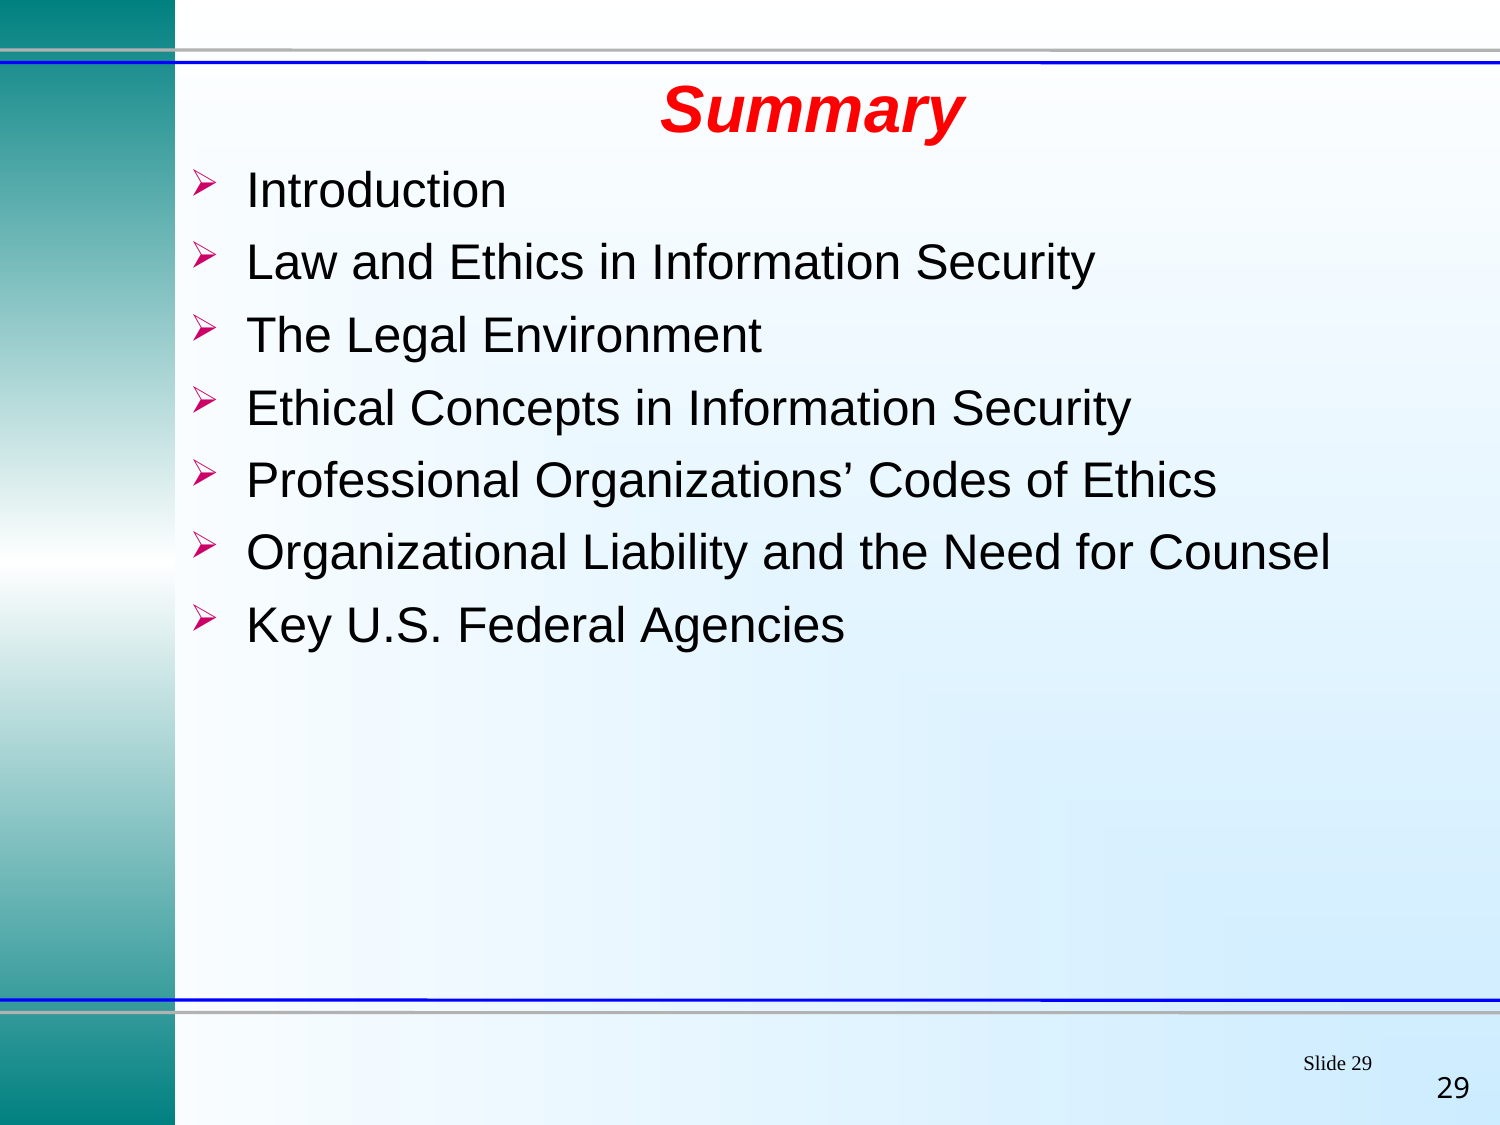

Summary
Introduction
Law and Ethics in Information Security
The Legal Environment
Ethical Concepts in Information Security
Professional Organizations’ Codes of Ethics
Organizational Liability and the Need for Counsel
Key U.S. Federal Agencies
 Slide